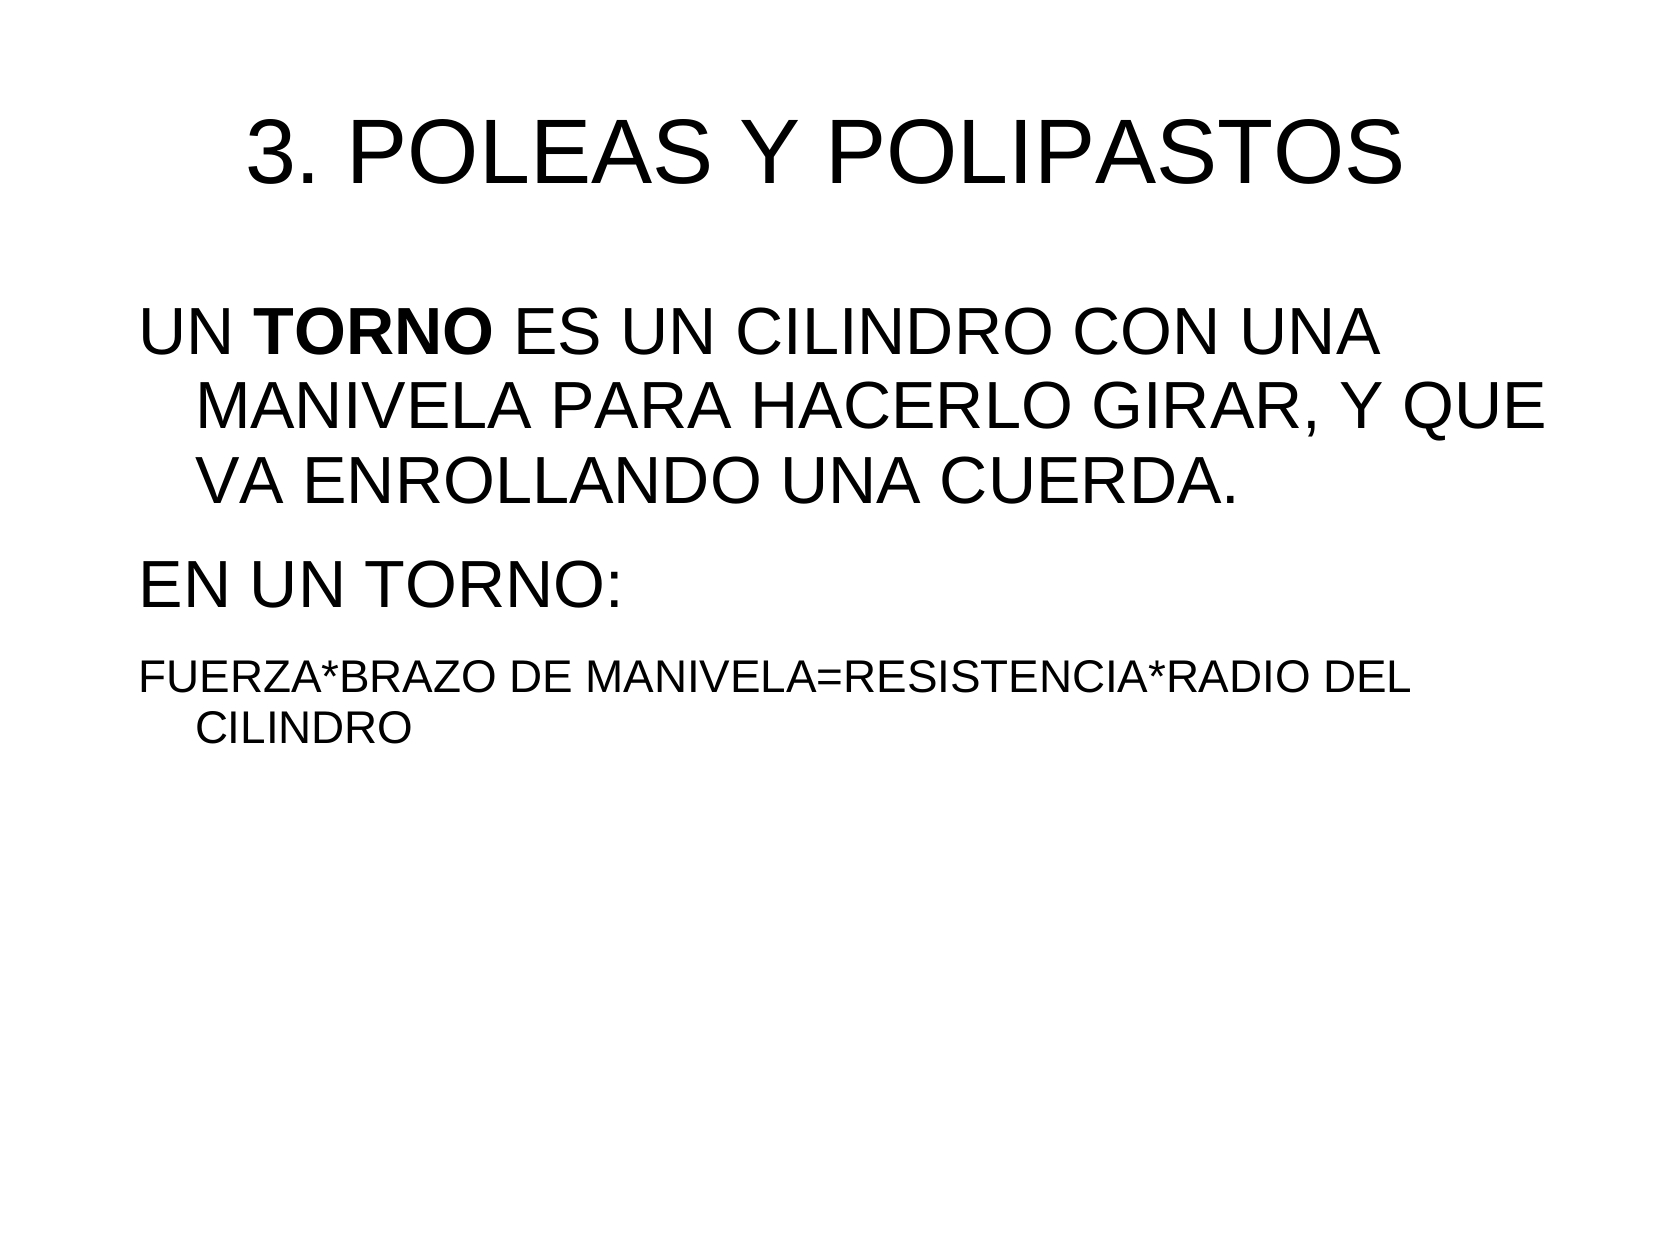

# 3. POLEAS Y POLIPASTOS
UN TORNO ES UN CILINDRO CON UNA MANIVELA PARA HACERLO GIRAR, Y QUE VA ENROLLANDO UNA CUERDA.
EN UN TORNO:
FUERZA*BRAZO DE MANIVELA=RESISTENCIA*RADIO DEL CILINDRO